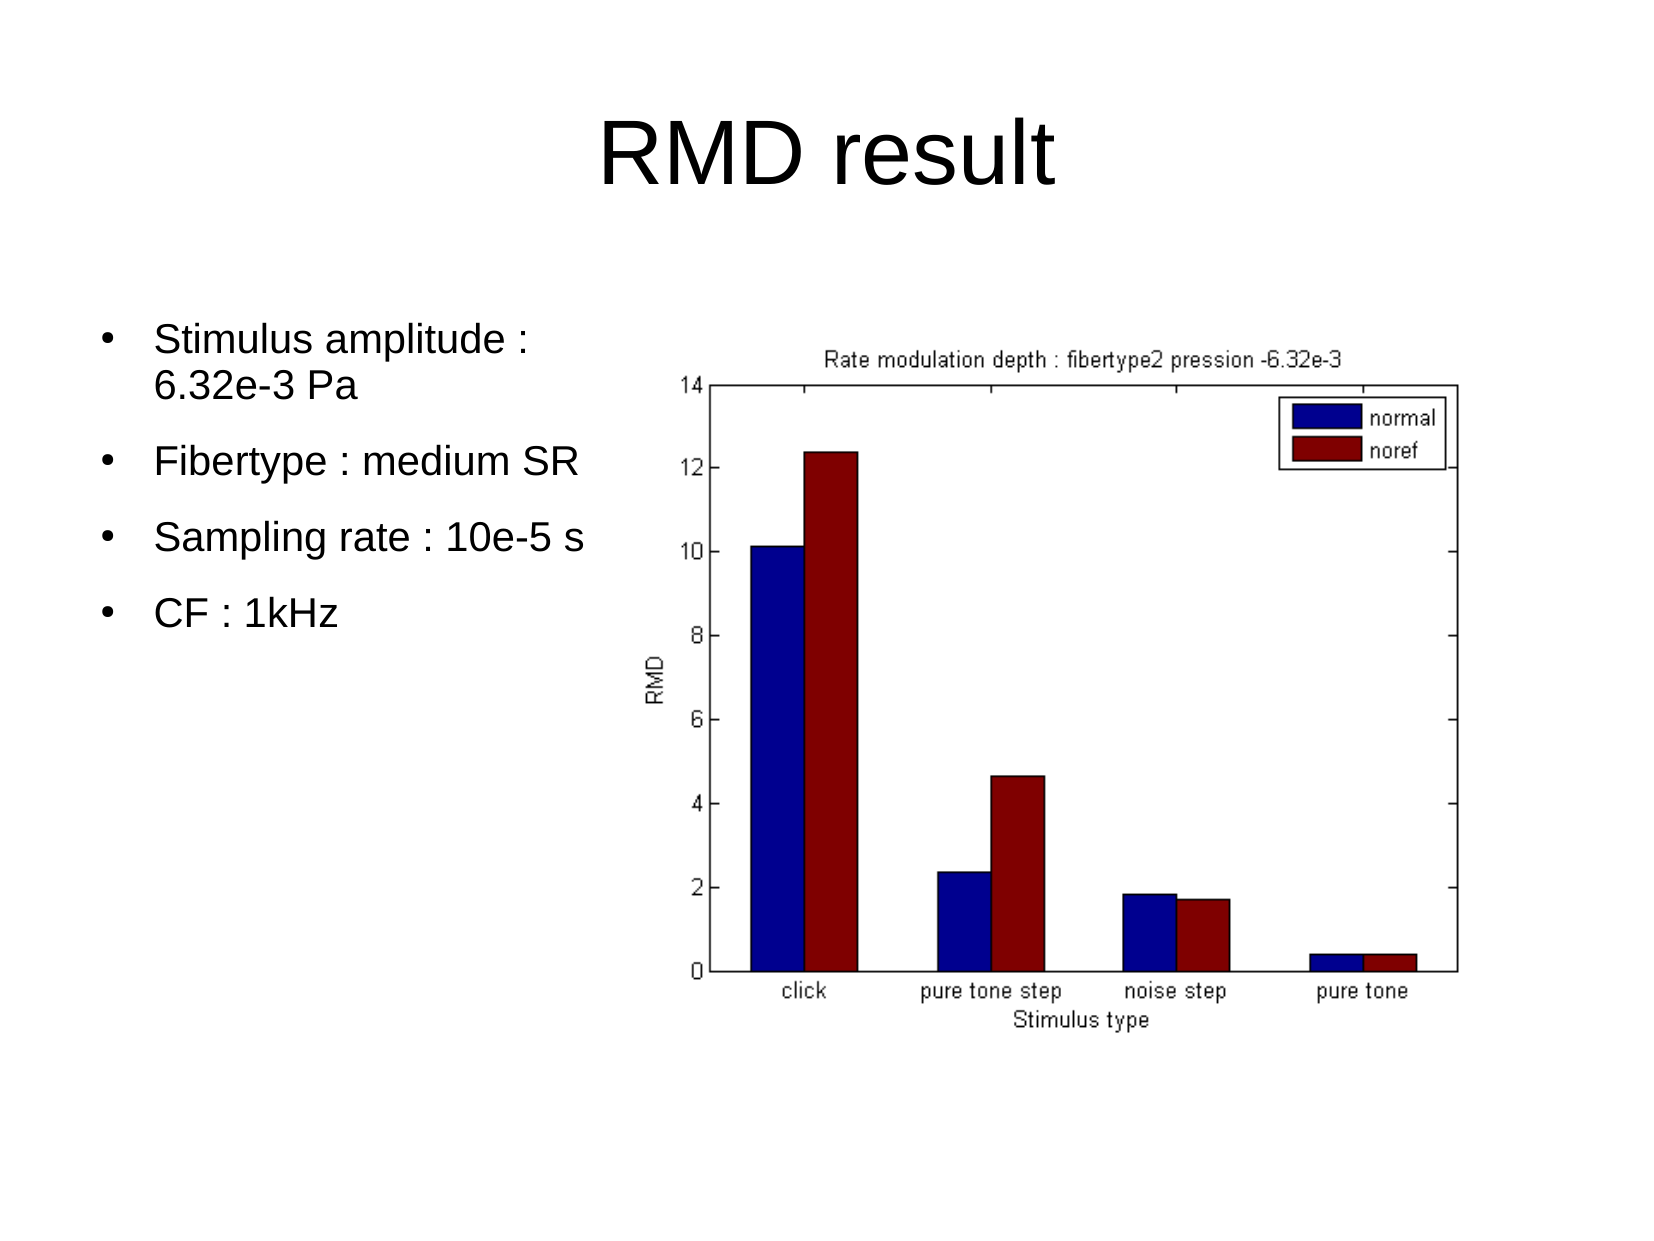

# RMD result
Stimulus amplitude : 6.32e-3 Pa
Fibertype : medium SR
Sampling rate : 10e-5 s
CF : 1kHz